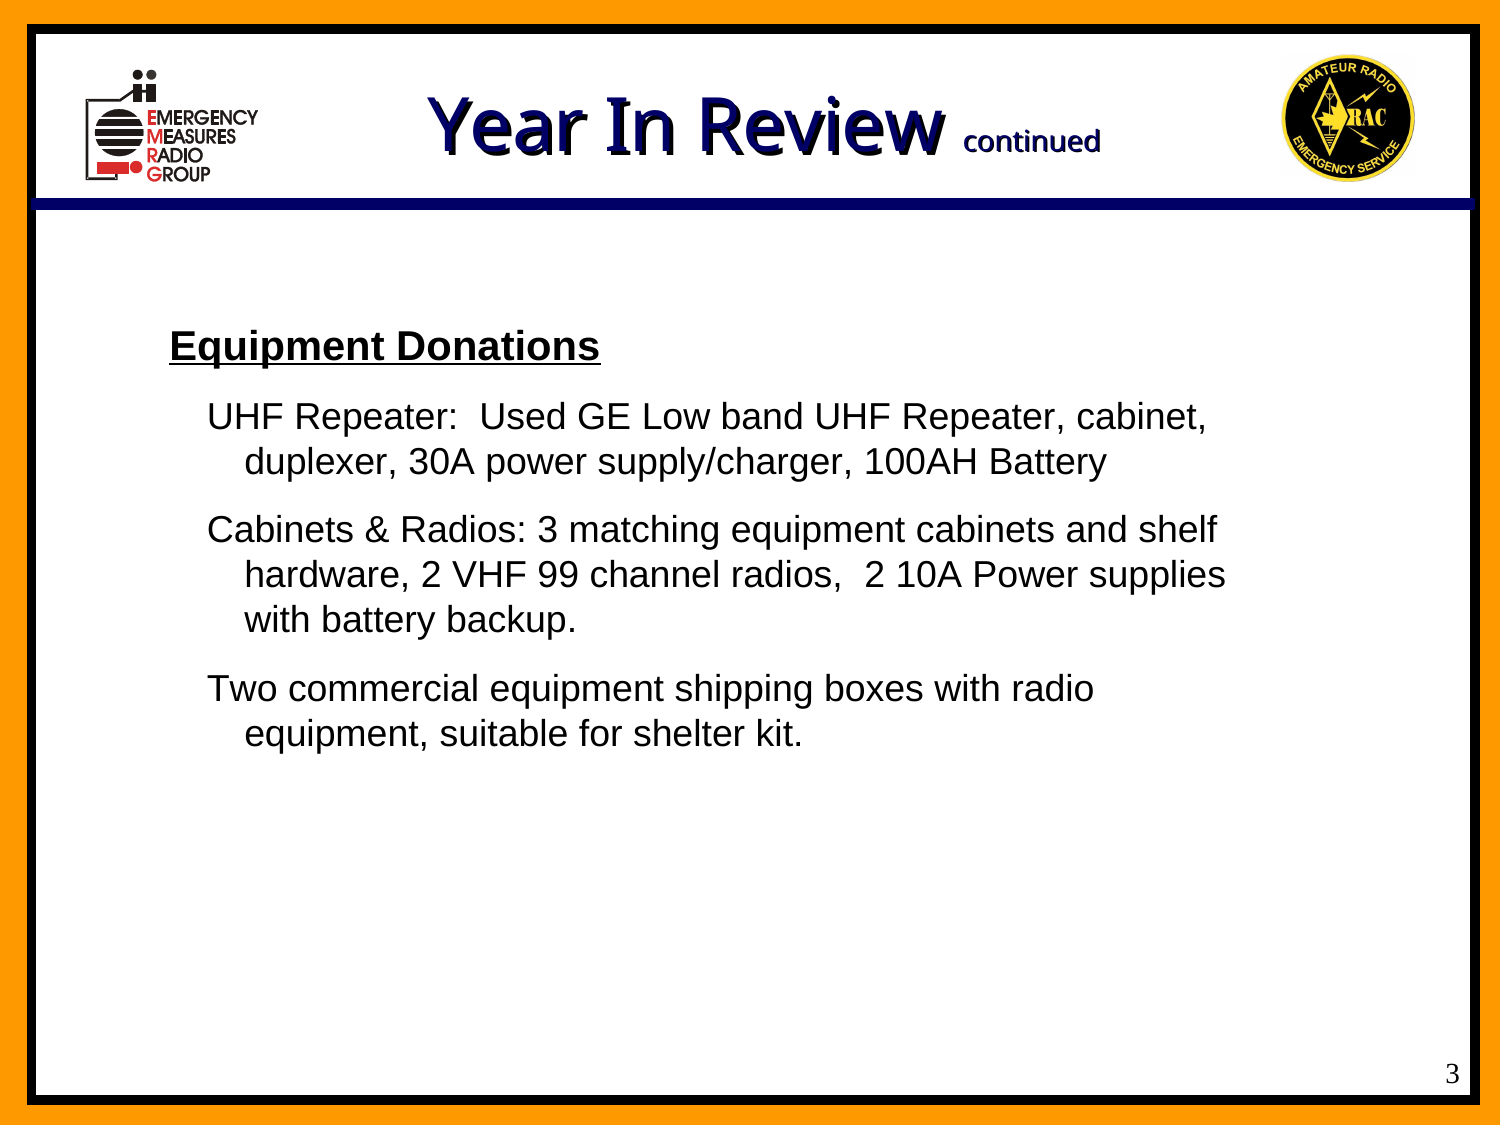

Year In Review continued
Equipment Donations
UHF Repeater: Used GE Low band UHF Repeater, cabinet, duplexer, 30A power supply/charger, 100AH Battery
Cabinets & Radios: 3 matching equipment cabinets and shelf hardware, 2 VHF 99 channel radios, 2 10A Power supplies with battery backup.
Two commercial equipment shipping boxes with radio equipment, suitable for shelter kit.
3